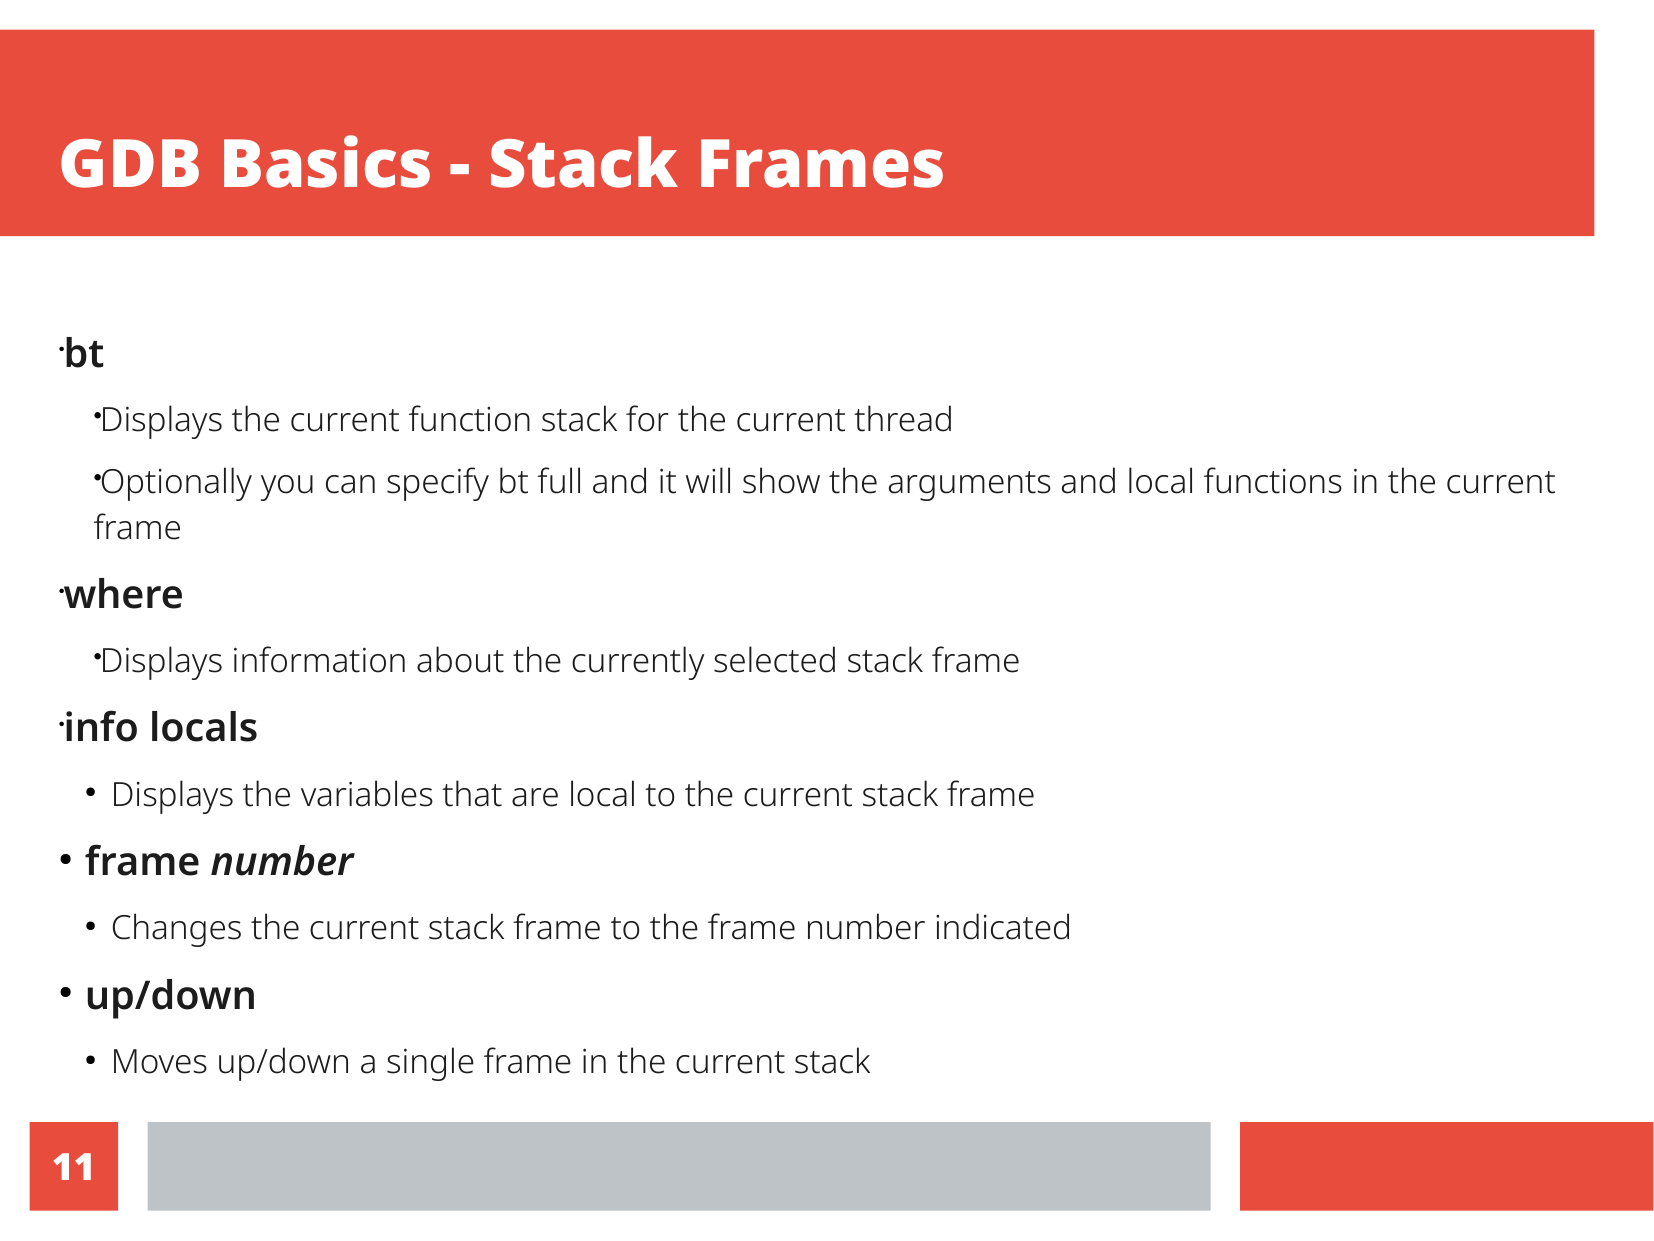

# GDB Basics - Stack Frames
bt
Displays the current function stack for the current thread
Optionally you can specify bt full and it will show the arguments and local functions in the current frame
where
Displays information about the currently selected stack frame
info locals
Displays the variables that are local to the current stack frame
frame number
Changes the current stack frame to the frame number indicated
up/down
Moves up/down a single frame in the current stack
11